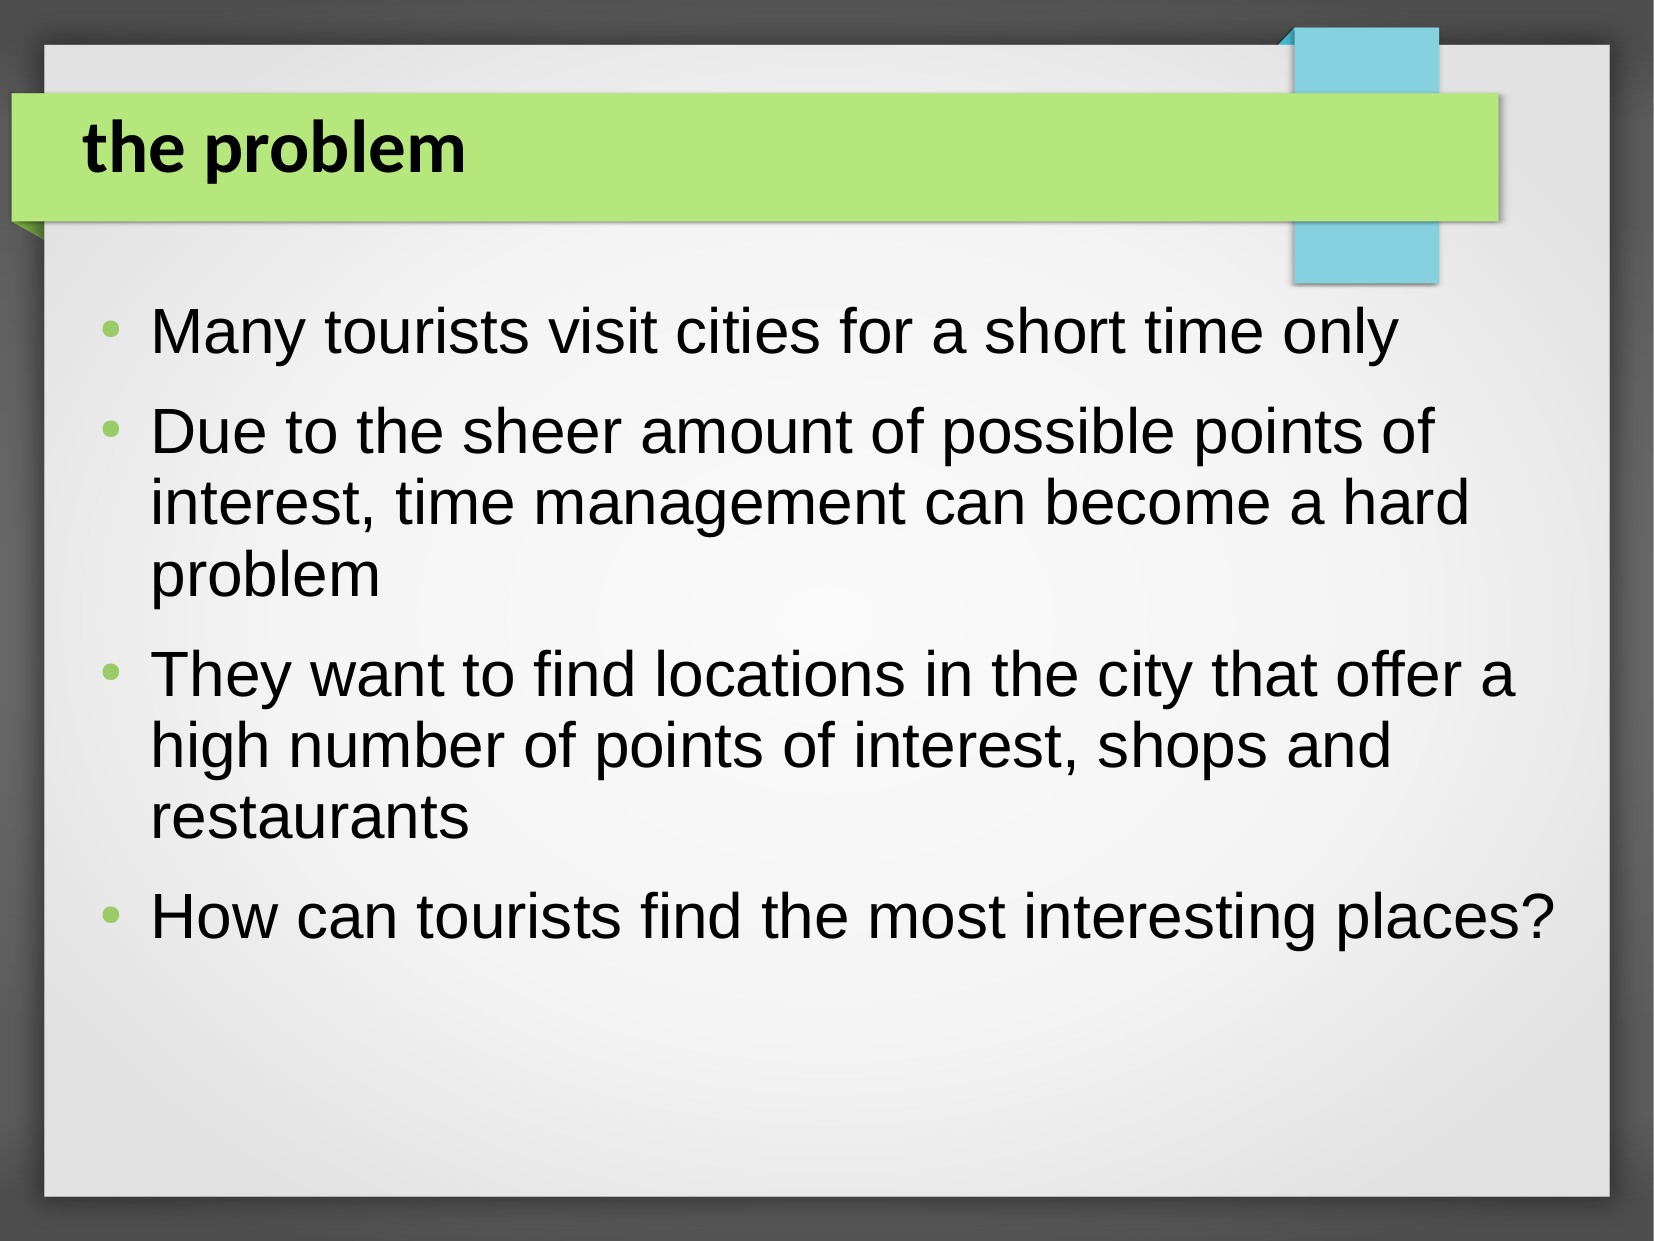

# the problem
Many tourists visit cities for a short time only
Due to the sheer amount of possible points of interest, time management can become a hard problem
They want to find locations in the city that offer a high number of points of interest, shops and restaurants
How can tourists find the most interesting places?